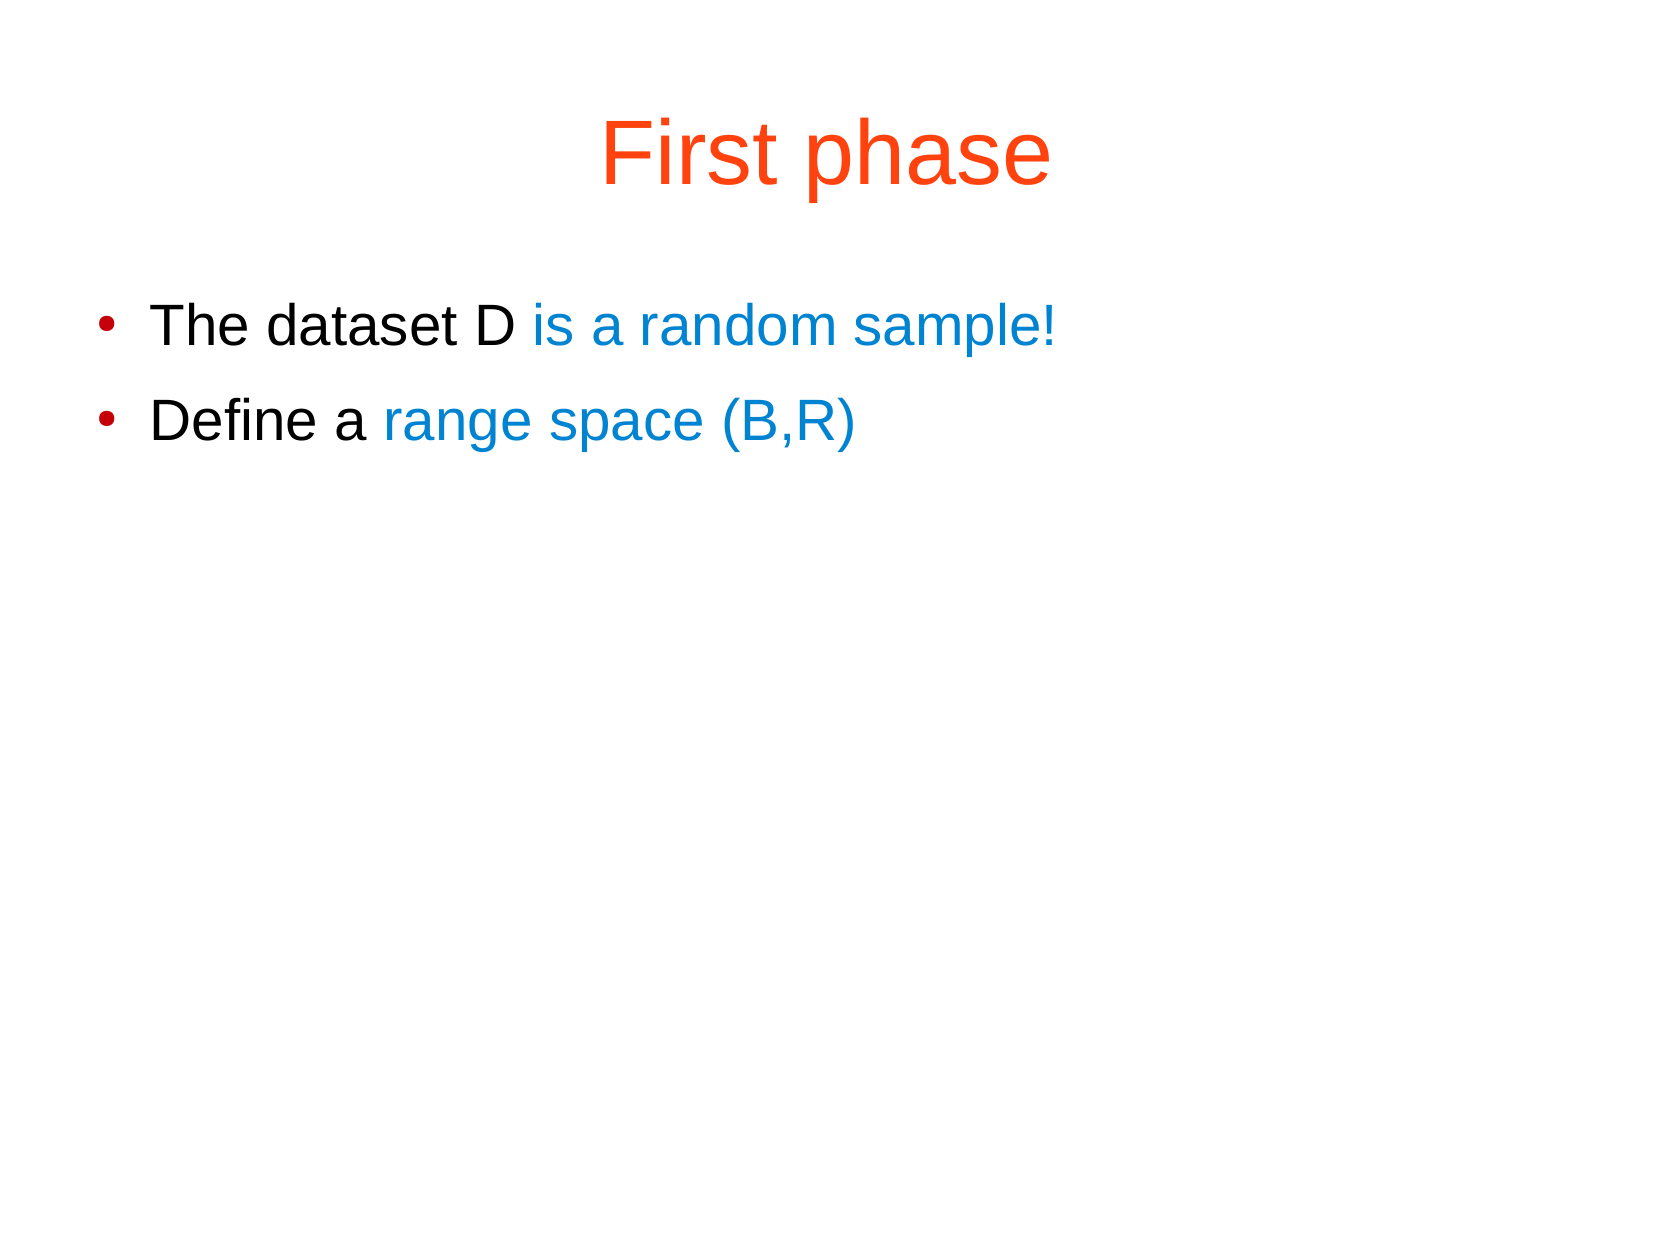

# First phase
The dataset D is a random sample!
Define a range space (B,R)